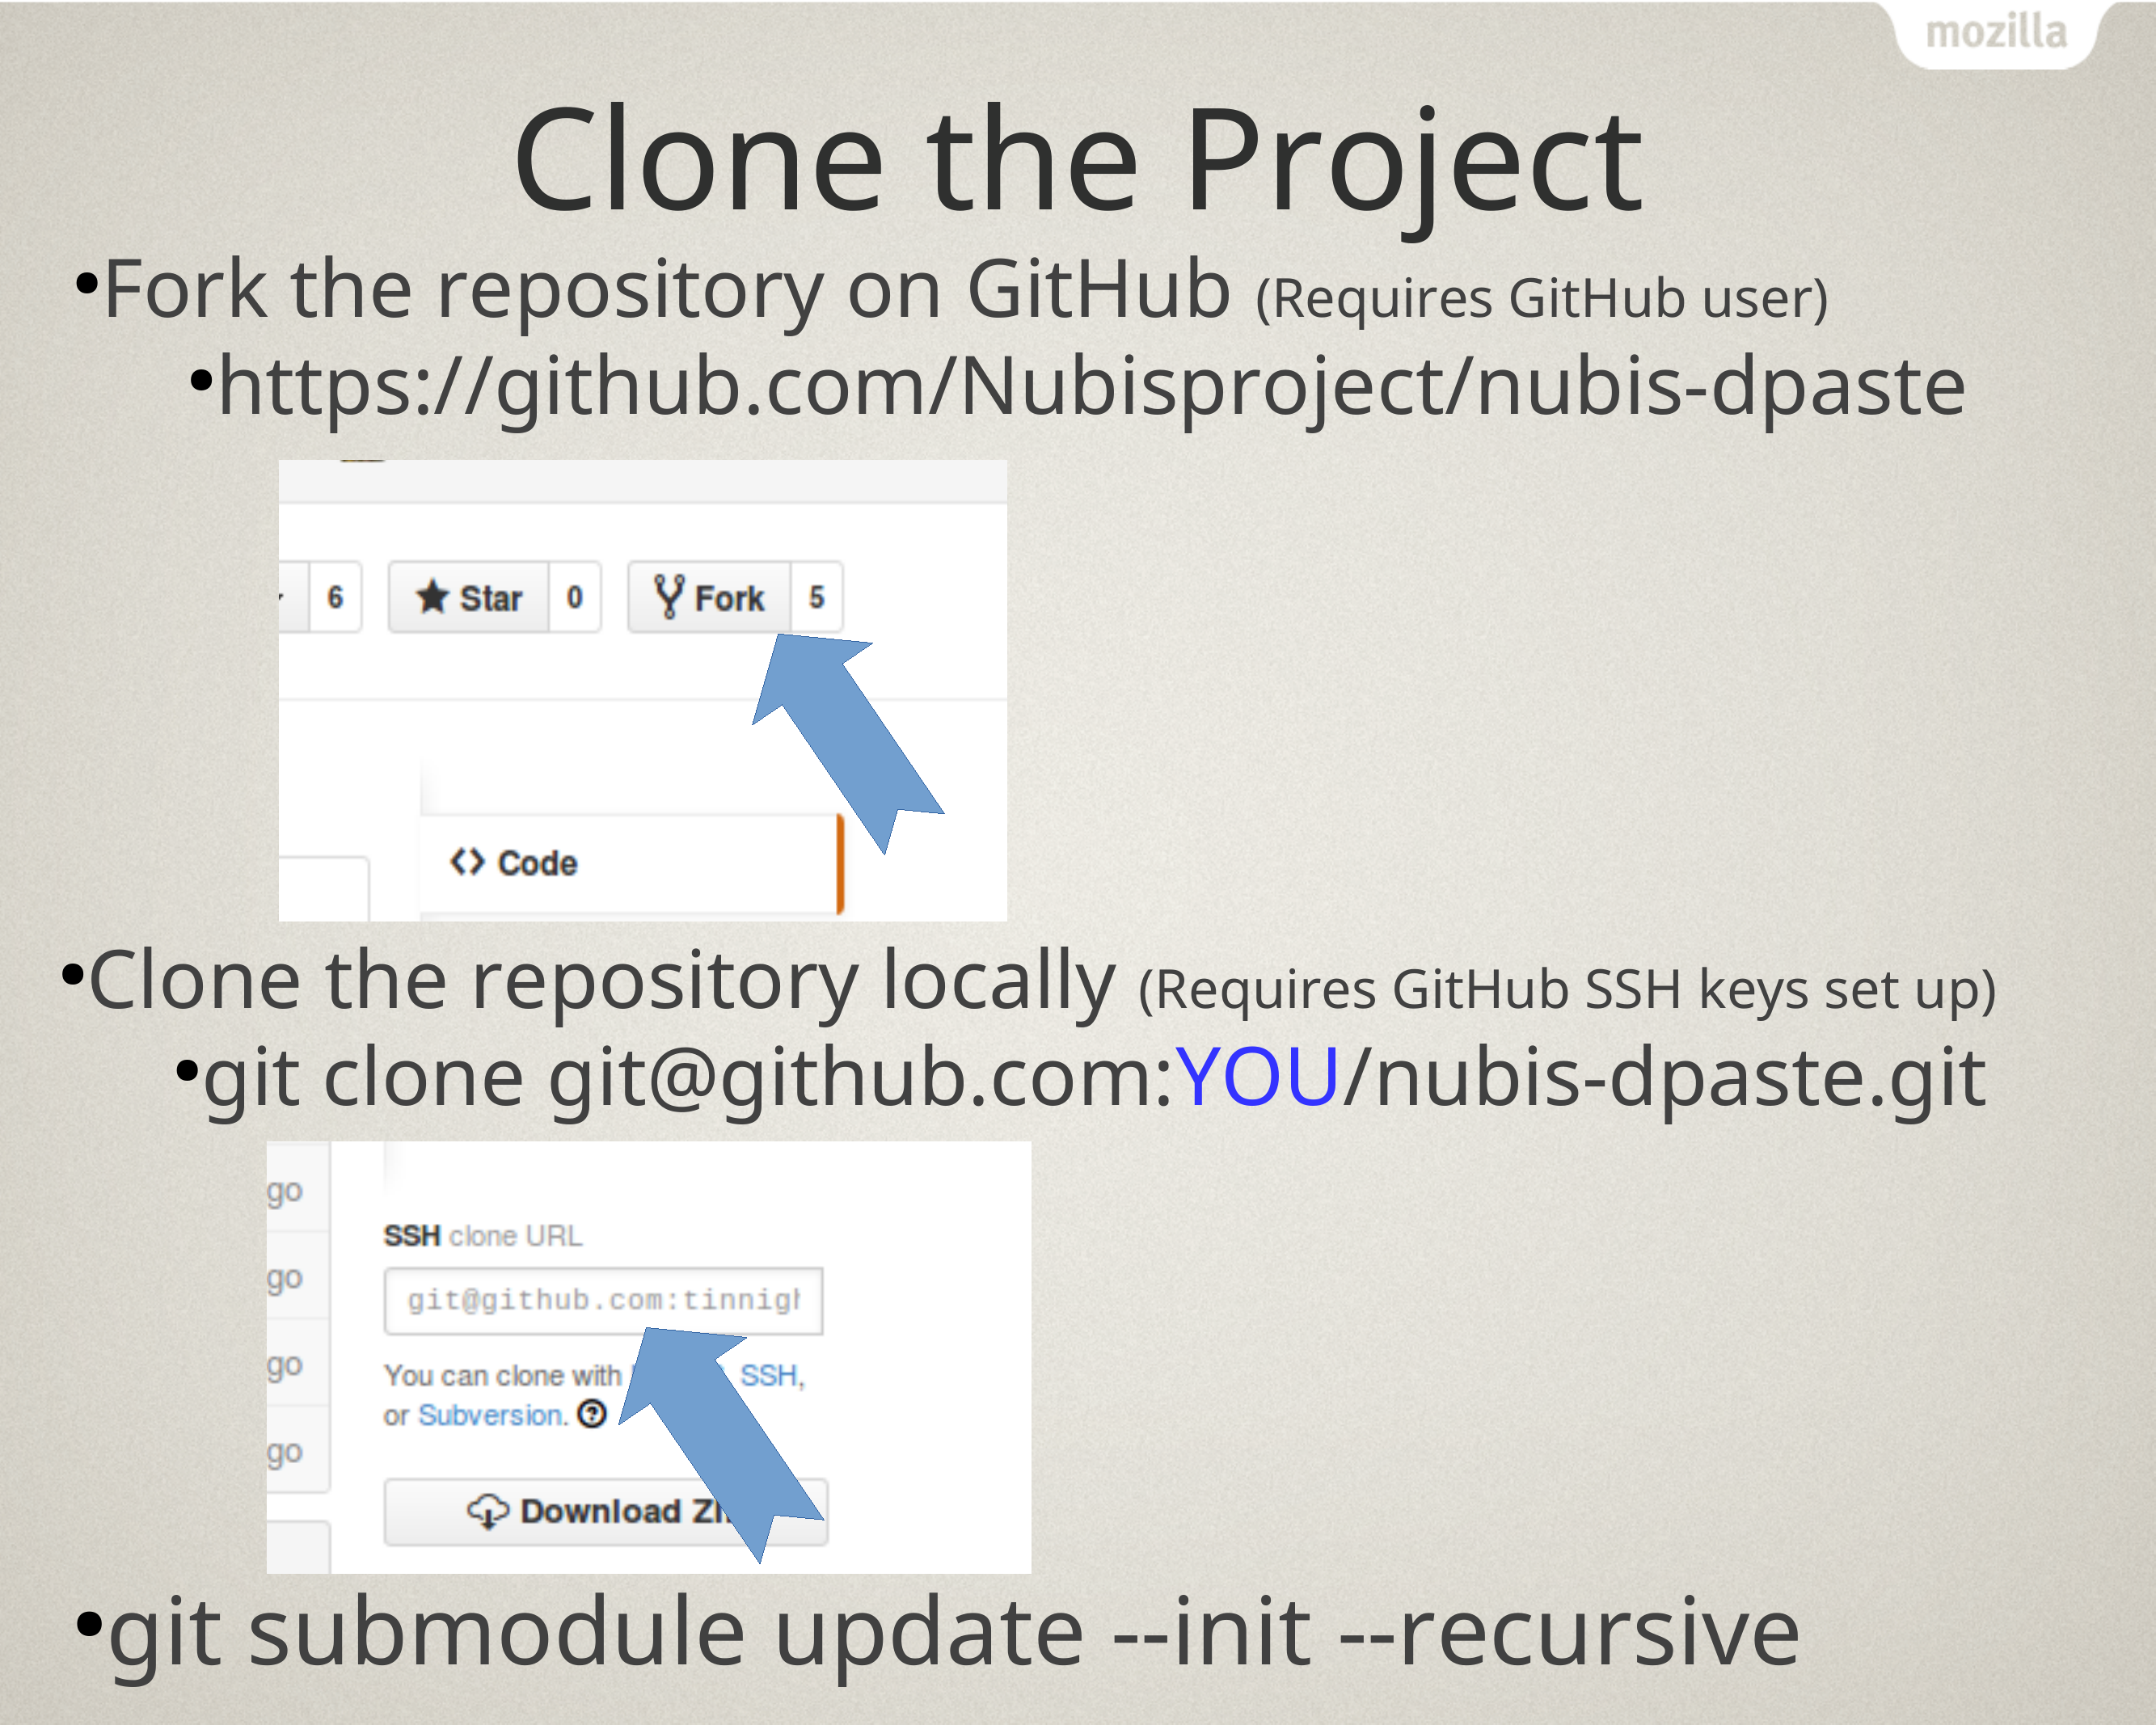

# Clone the Project
Fork the repository on GitHub (Requires GitHub user)
https://github.com/Nubisproject/nubis-dpaste
Clone the repository locally (Requires GitHub SSH keys set up)
git clone git@github.com:YOU/nubis-dpaste.git
git submodule update --init --recursive